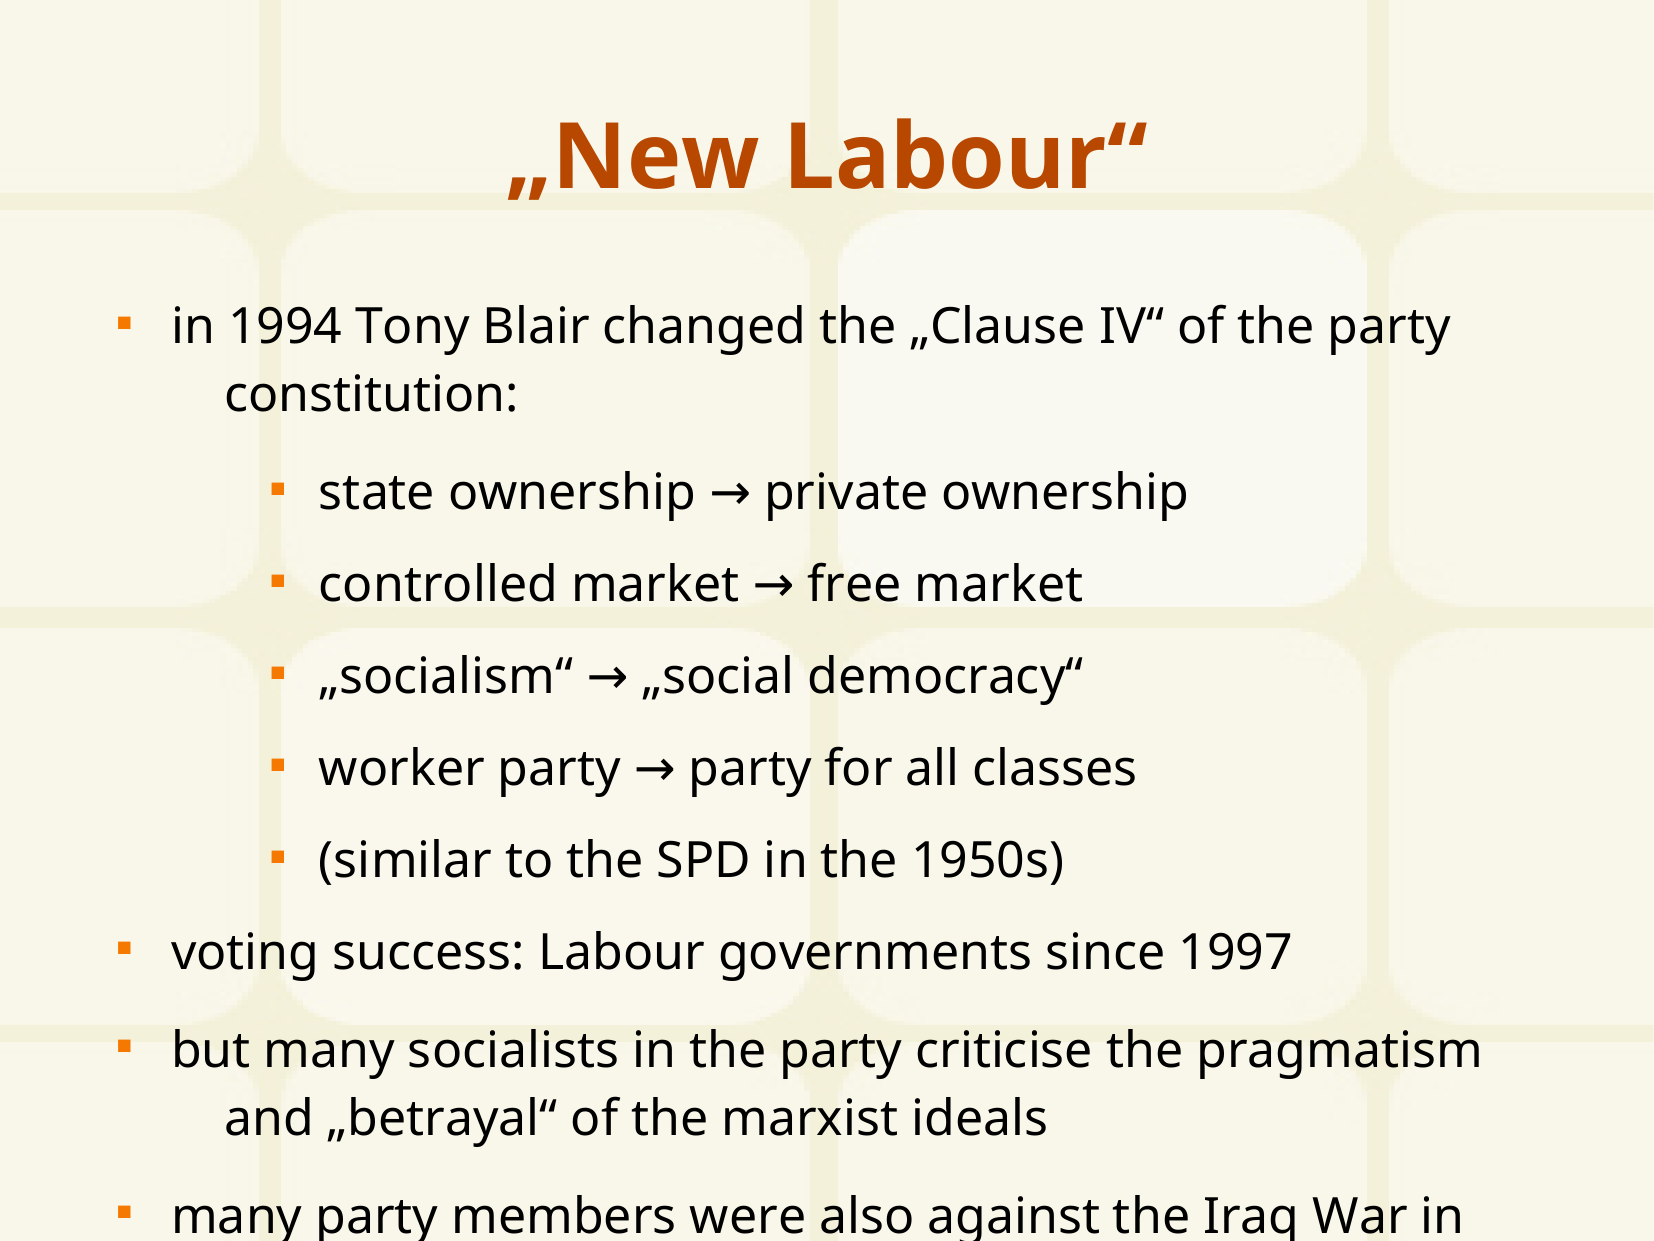

# „New Labour“
in 1994 Tony Blair changed the „Clause IV“ of the party constitution:
state ownership → private ownership
controlled market → free market
„socialism“ → „social democracy“
worker party → party for all classes
(similar to the SPD in the 1950s)
voting success: Labour governments since 1997
but many socialists in the party criticise the pragmatism and „betrayal“ of the marxist ideals
many party members were also against the Iraq War in 2003